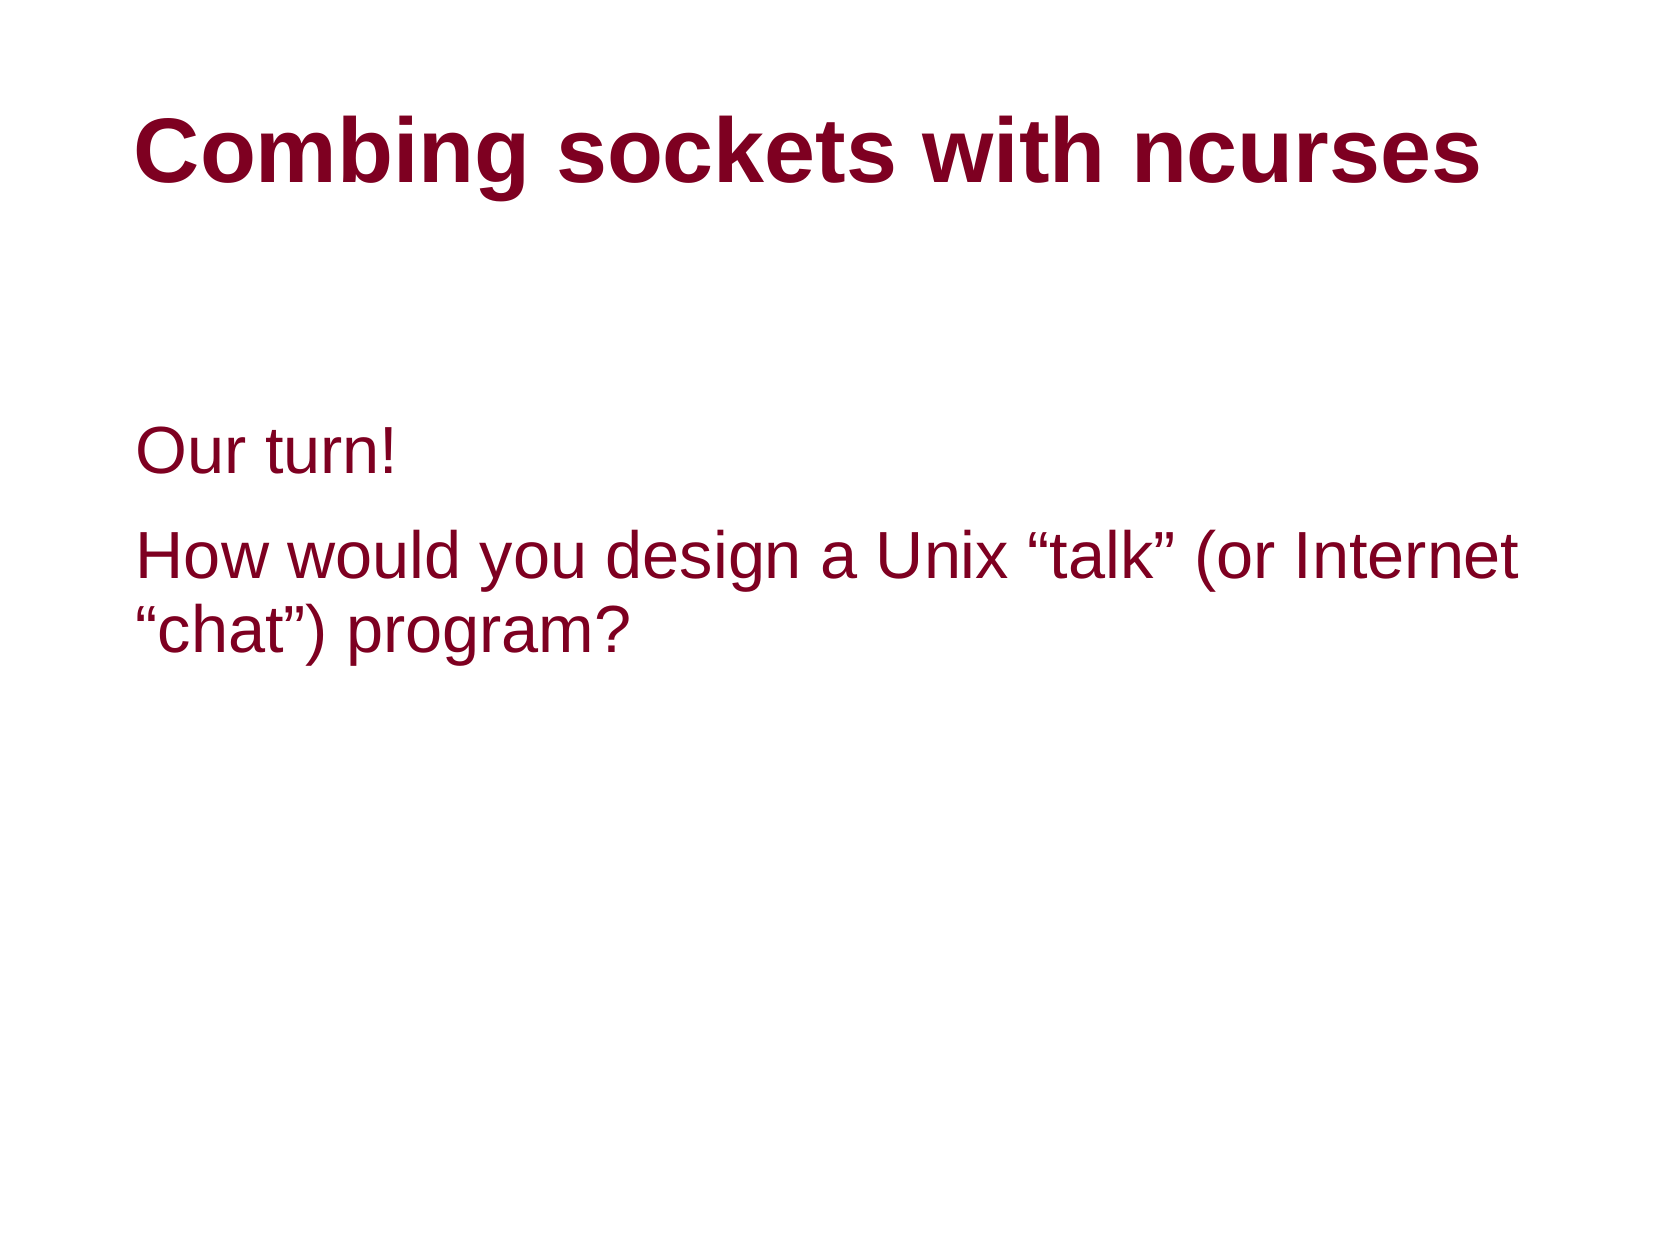

# Combing sockets with ncurses
Our turn!
How would you design a Unix “talk” (or Internet “chat”) program?